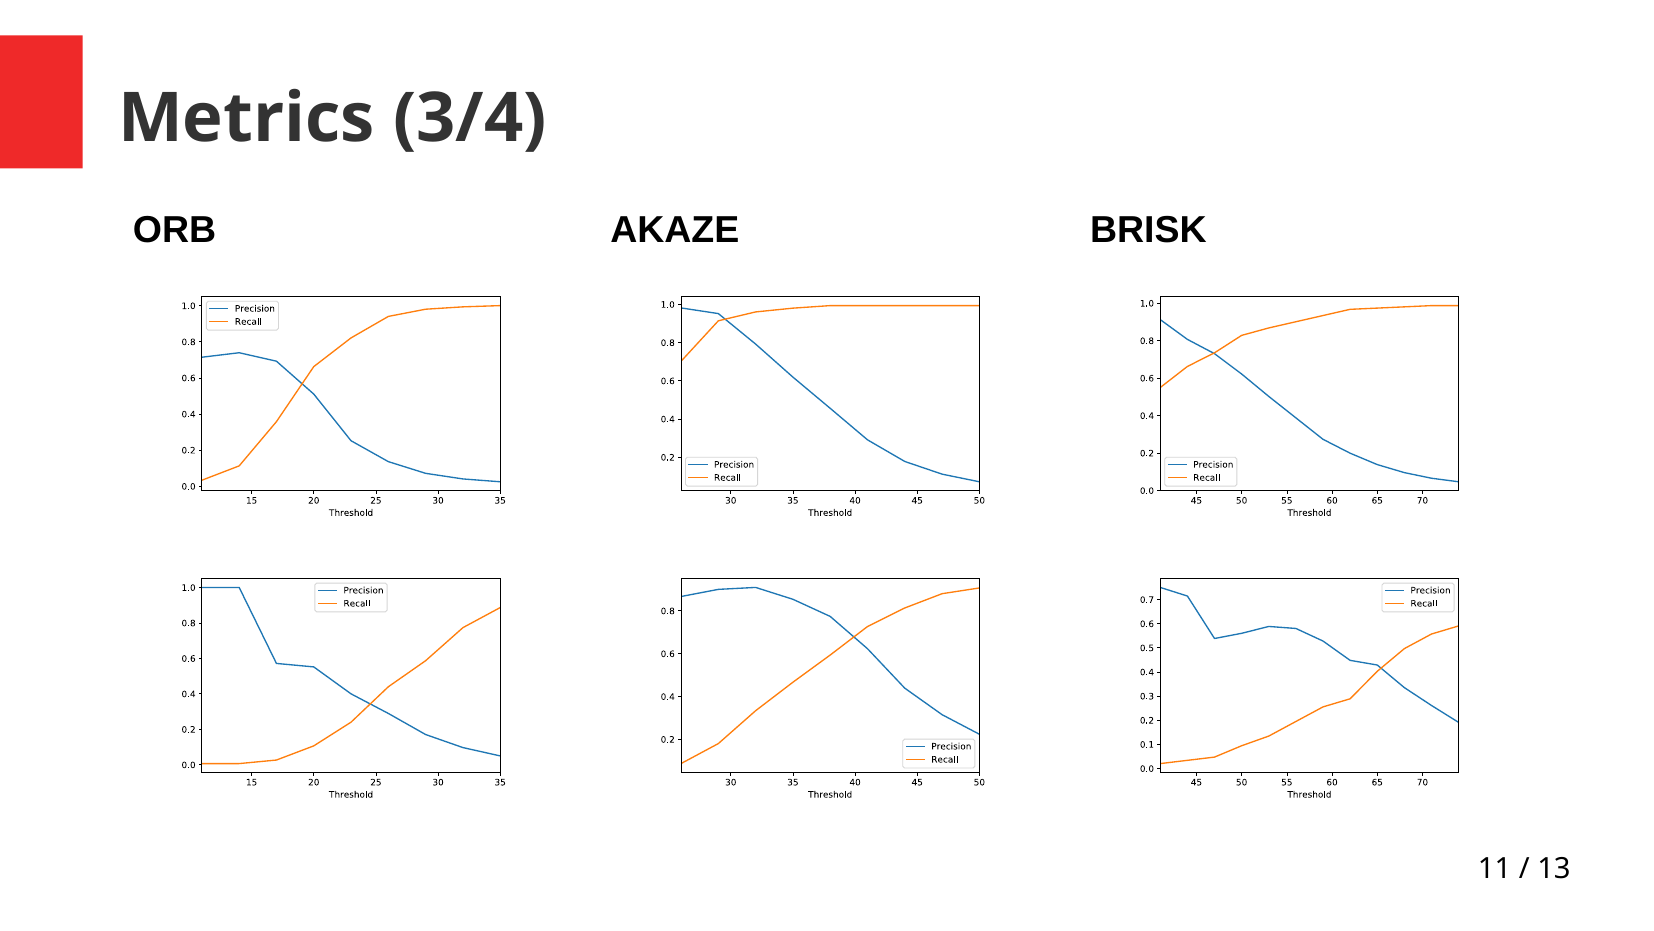

# Metrics (3/4)
ORB
BRISK
AKAZE
11